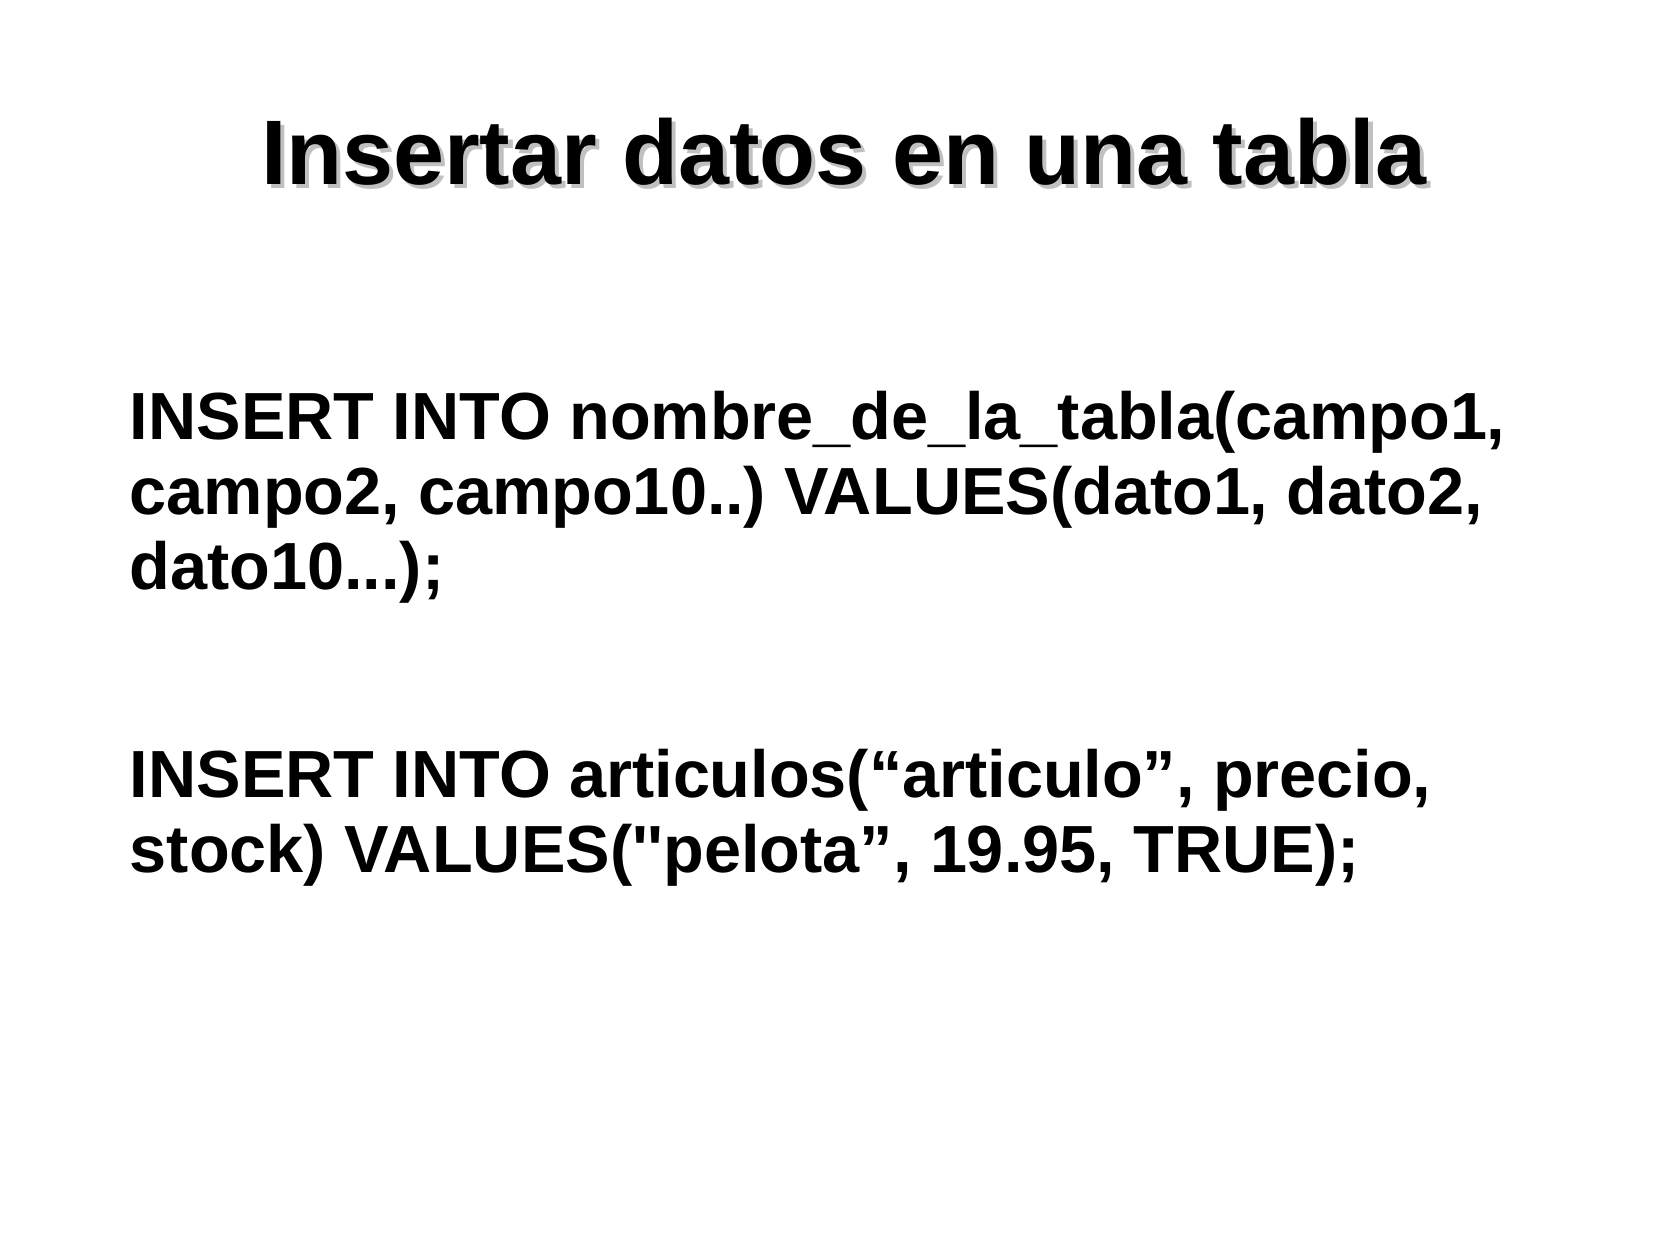

# Insertar datos en una tabla
INSERT INTO nombre_de_la_tabla(campo1, campo2, campo10..) VALUES(dato1, dato2, dato10...);
INSERT INTO articulos(“articulo”, precio, stock) VALUES(''pelota”, 19.95, TRUE);